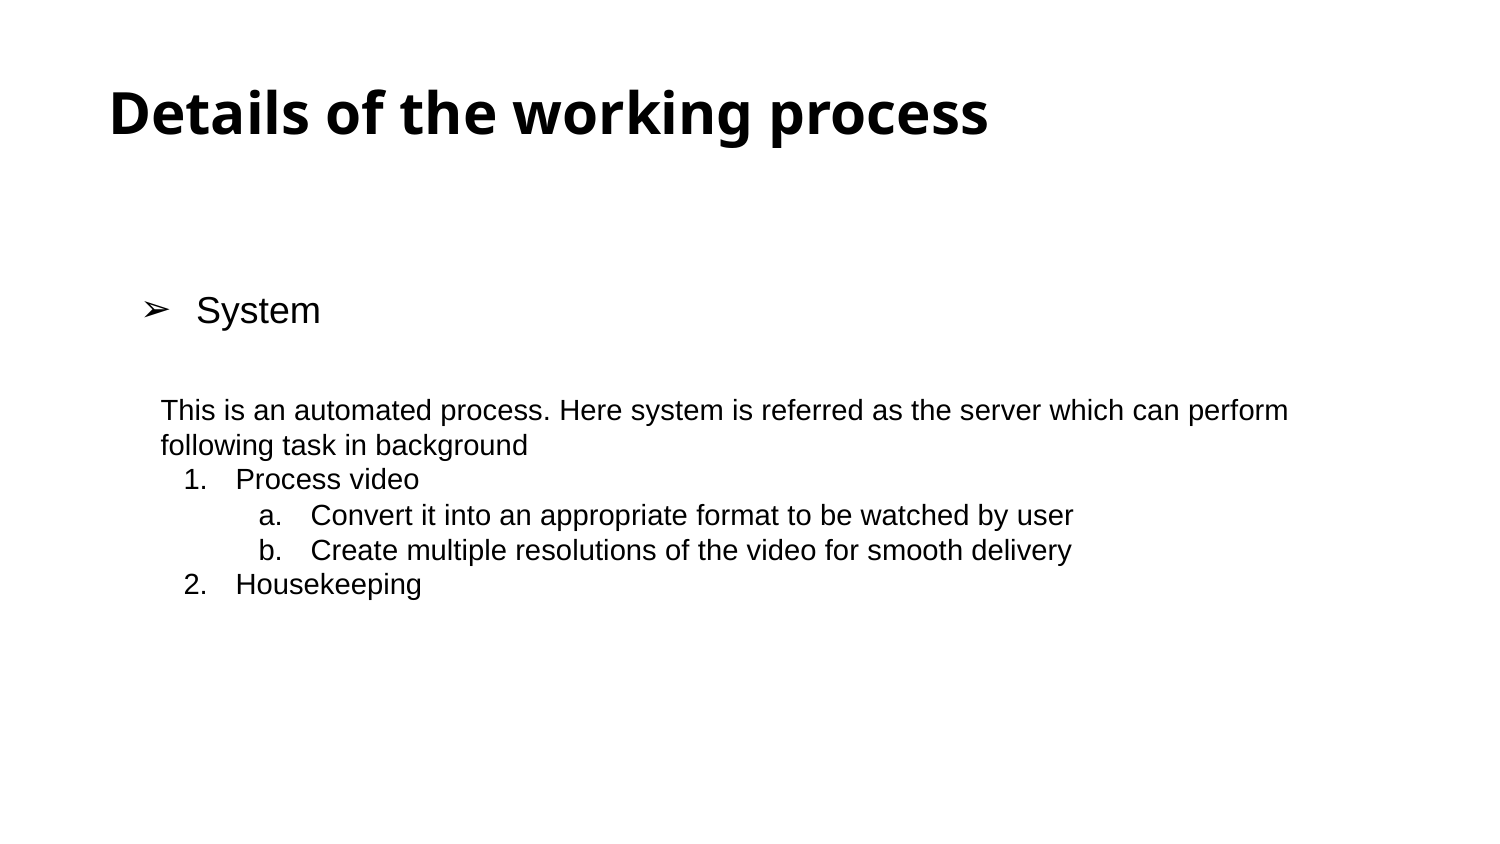

Details of the working process
System
This is an automated process. Here system is referred as the server which can perform following task in background
Process video
Convert it into an appropriate format to be watched by user
Create multiple resolutions of the video for smooth delivery
Housekeeping